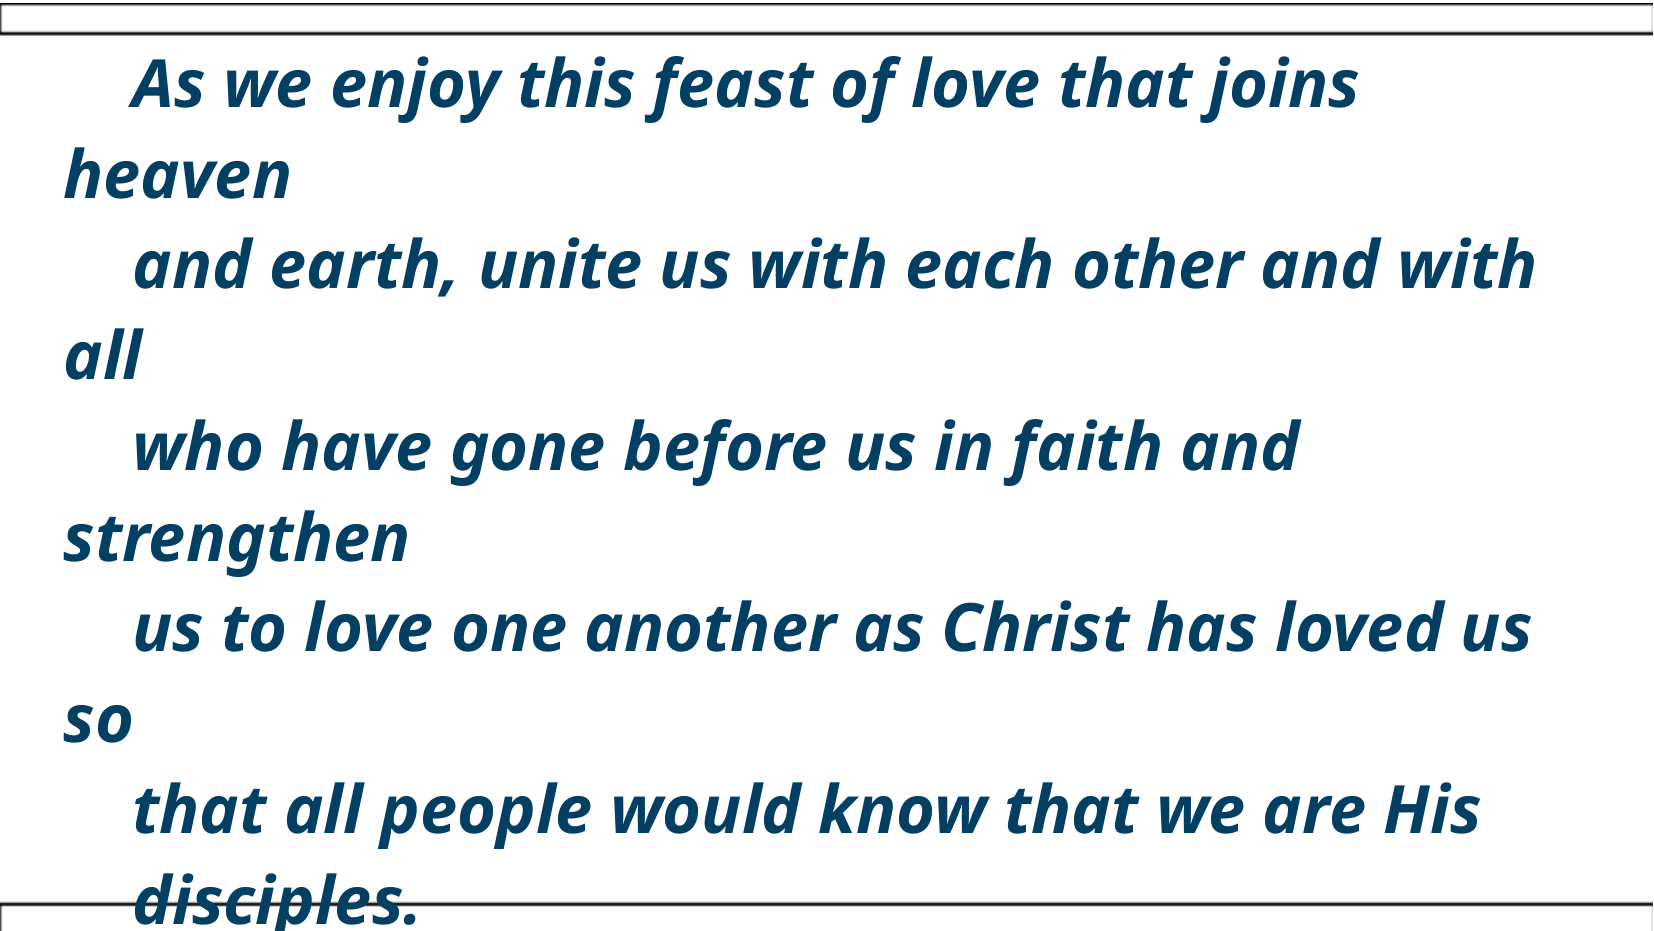

As we enjoy this feast of love that joins heaven
 and earth, unite us with each other and with all
 who have gone before us in faith and strengthen
 us to love one another as Christ has loved us so
 that all people would know that we are His
 disciples.